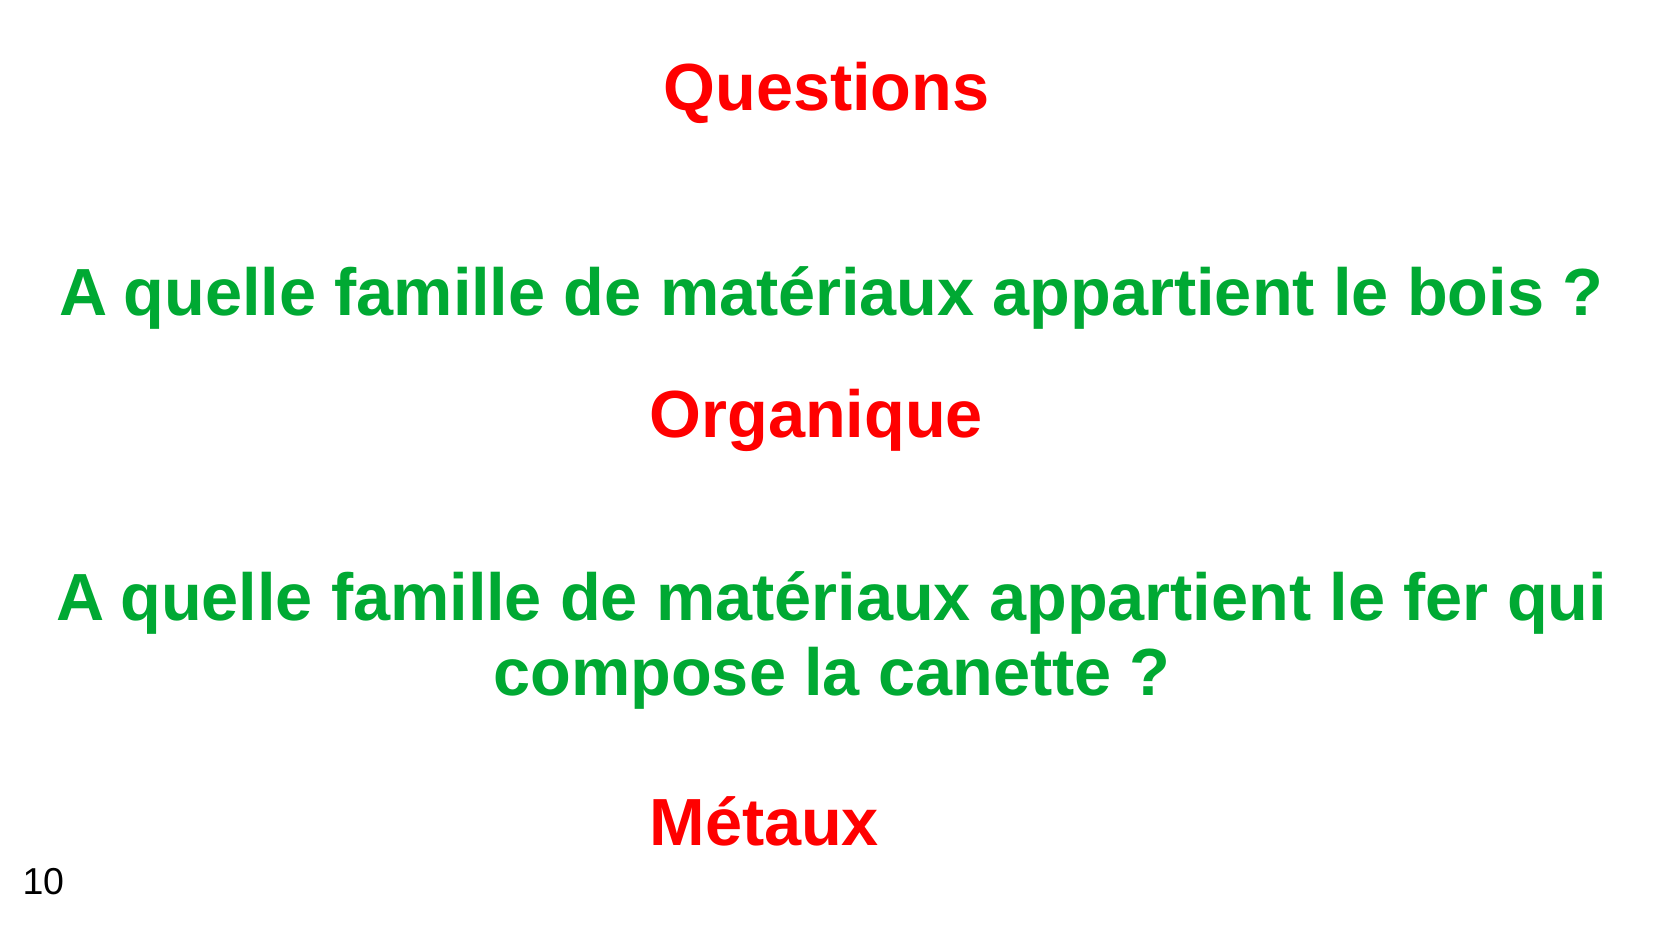

Questions
# A quelle famille de matériaux appartient le bois ?
Organique
A quelle famille de matériaux appartient le fer qui compose la canette ?
Métaux